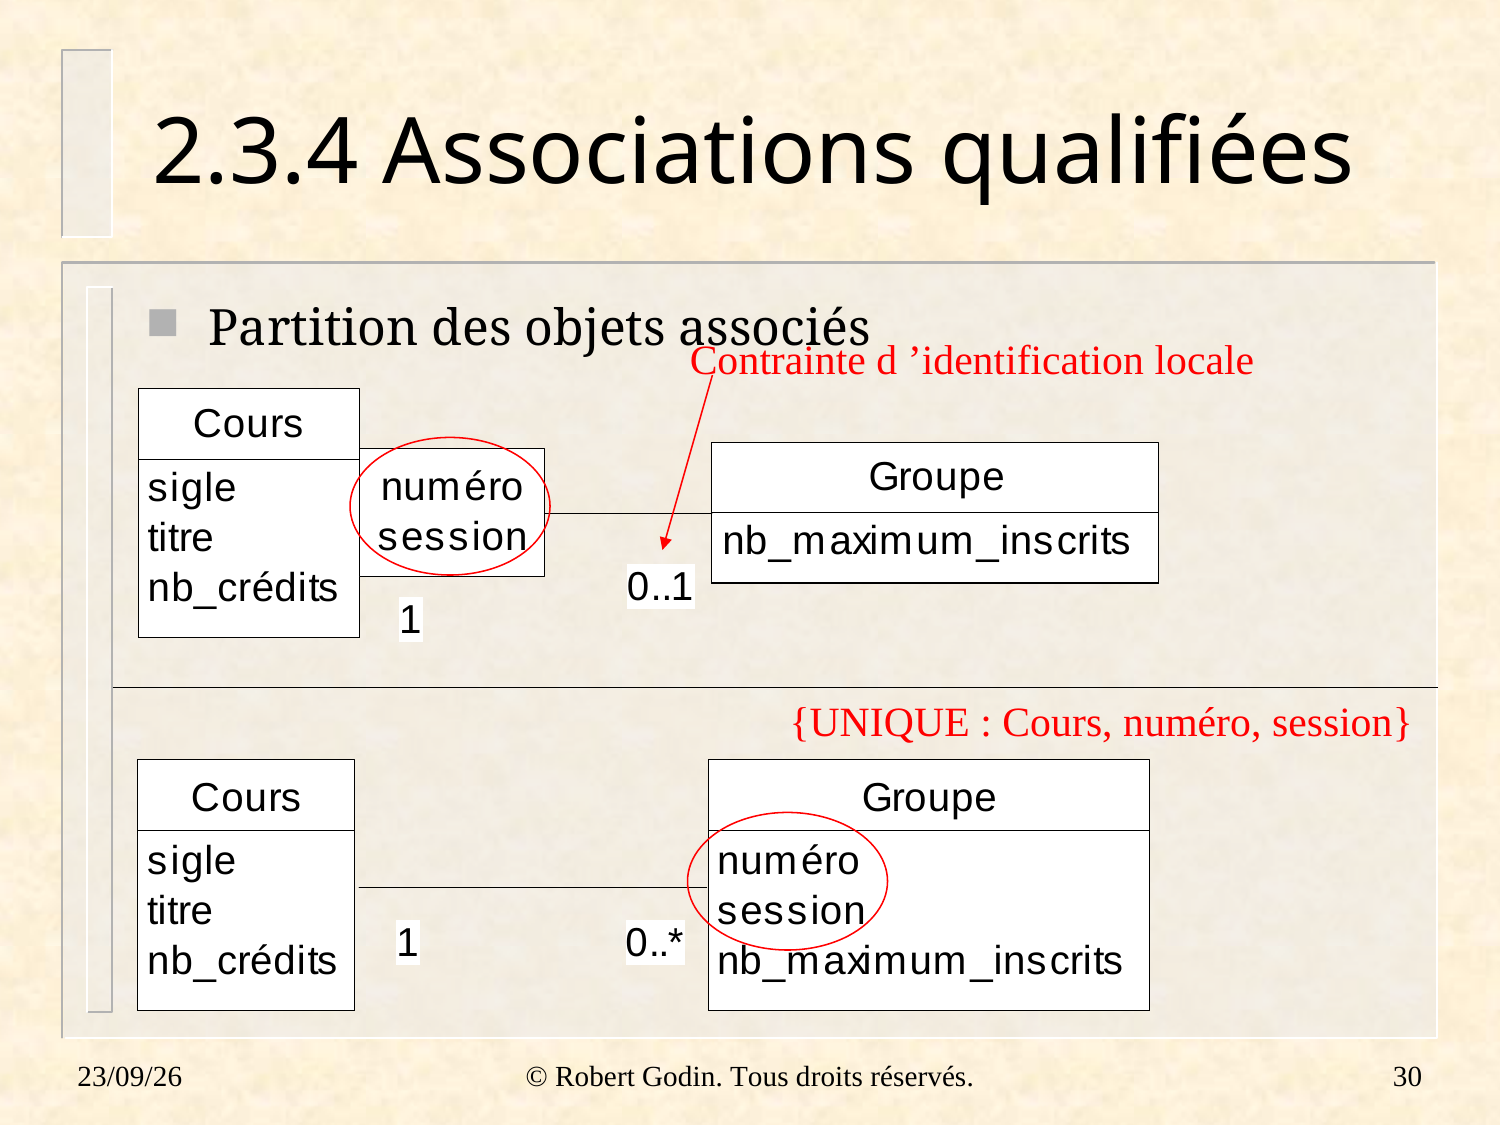

# 2.3.4 Associations qualifiées
Partition des objets associés
Contrainte d ’identification locale
{UNIQUE : Cours, numéro, session}
© Robert Godin. Tous droits réservés.